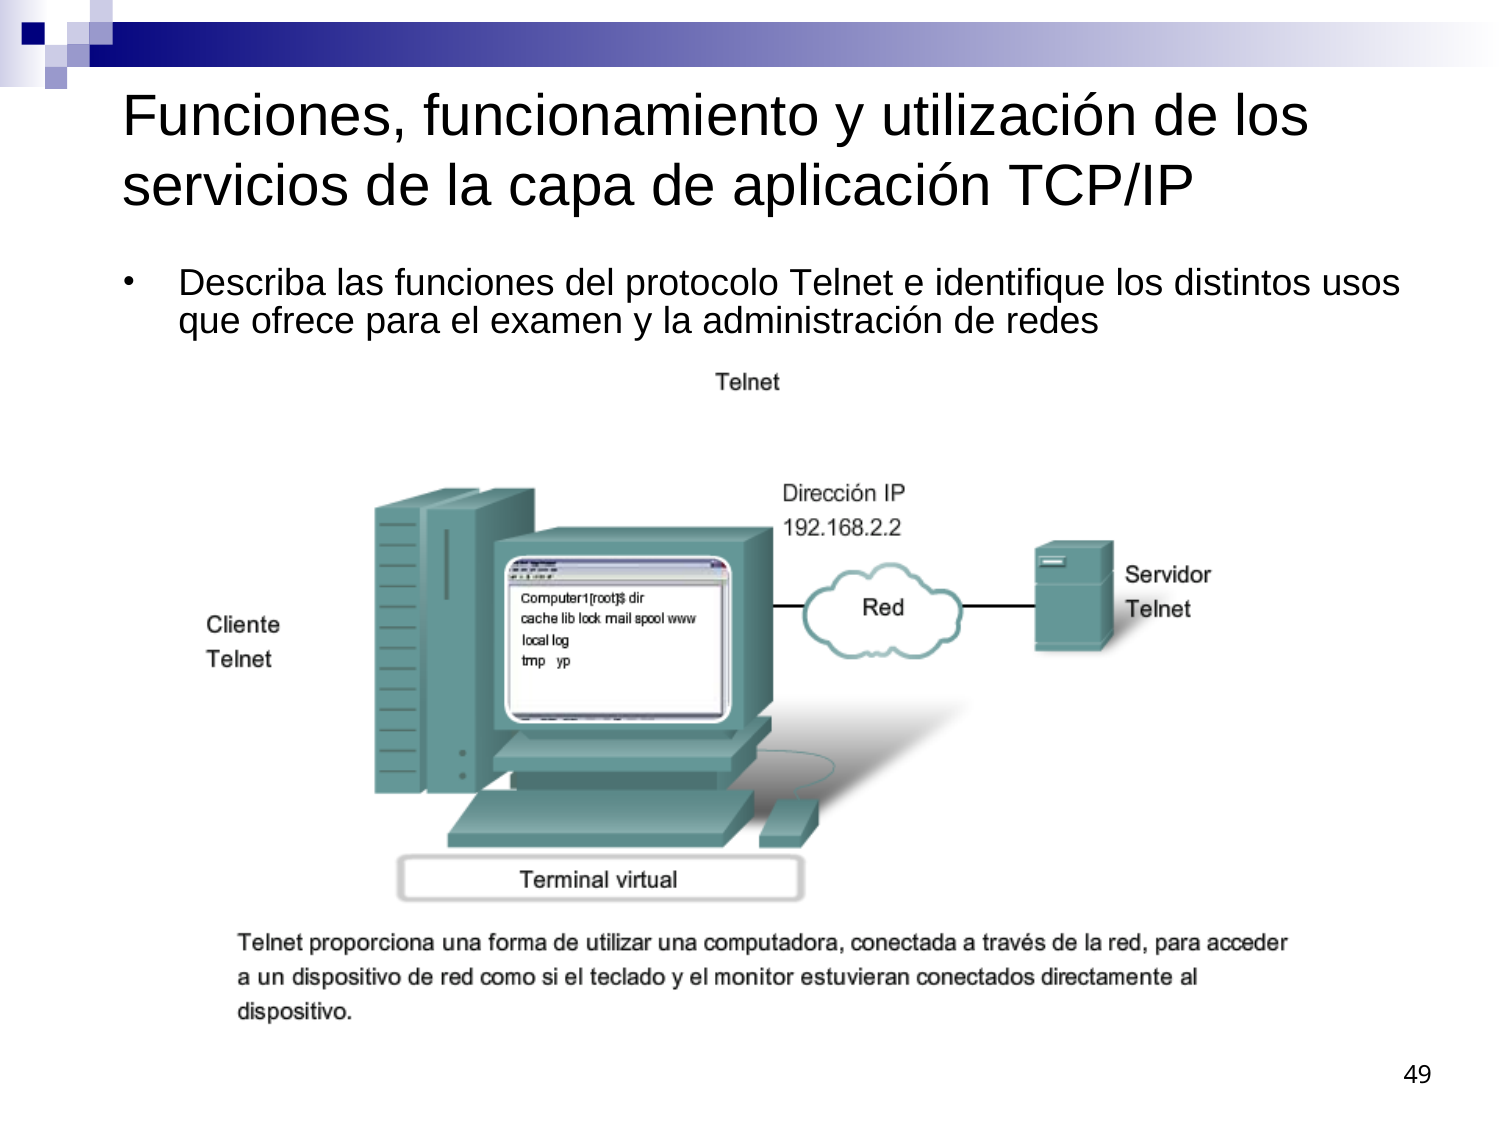

Funciones, funcionamiento y utilización de los servicios de la capa de aplicación TCP/IP
Describa las funciones del protocolo Telnet e identifique los distintos usos que ofrece para el examen y la administración de redes